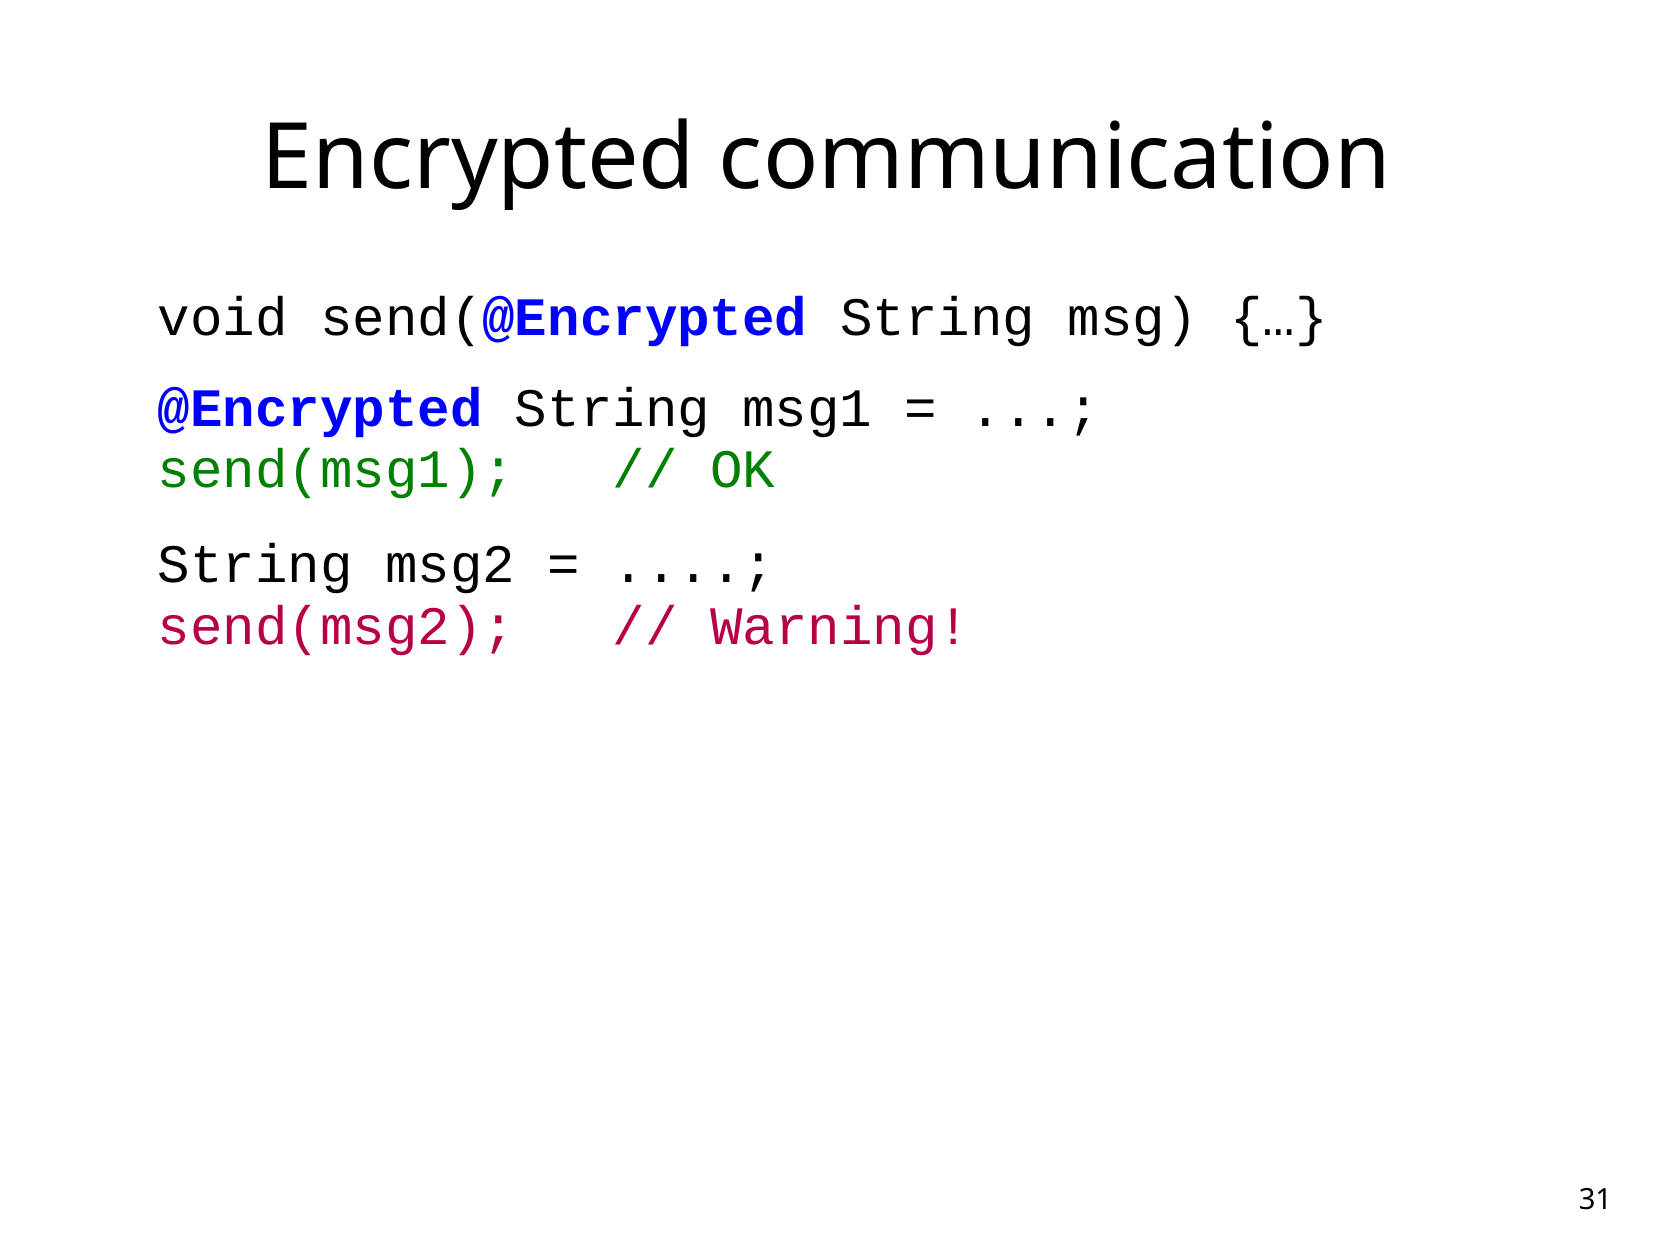

# Encrypted communication
 	void send(@Encrypted String msg) {…}
 	@Encrypted String msg1 = ...;
 	send(msg1); // OK
 	String msg2 = ....;
 	send(msg2); // Warning!
31